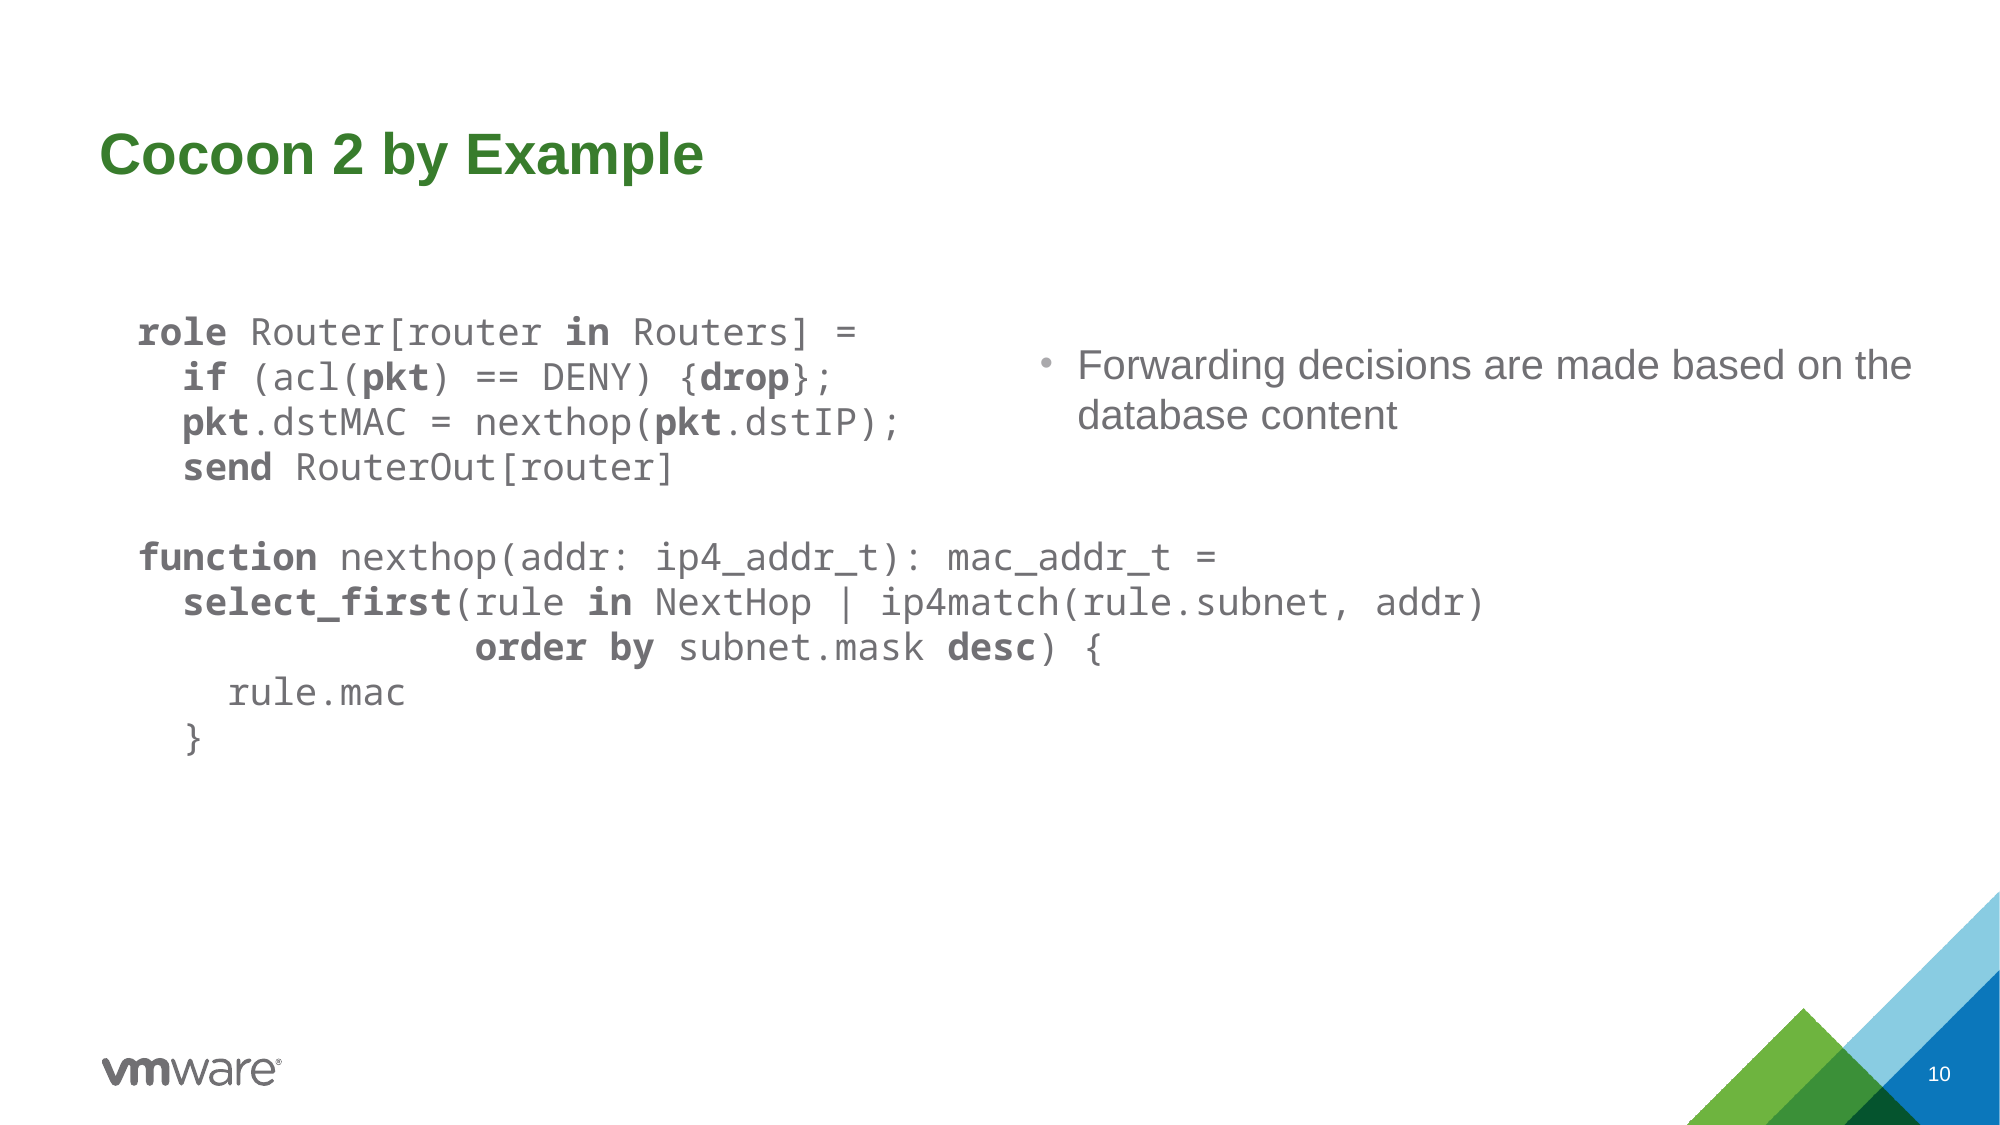

# Cocoon 2 by Example
role Router[router in Routers] =
 if (acl(pkt) == DENY) {drop};
 pkt.dstMAC = nexthop(pkt.dstIP);
 send RouterOut[router]
function nexthop(addr: ip4_addr_t): mac_addr_t =
 select_first(rule in NextHop | ip4match(rule.subnet, addr)
 order by subnet.mask desc) {
 rule.mac
 }
Forwarding decisions are made based on the database content